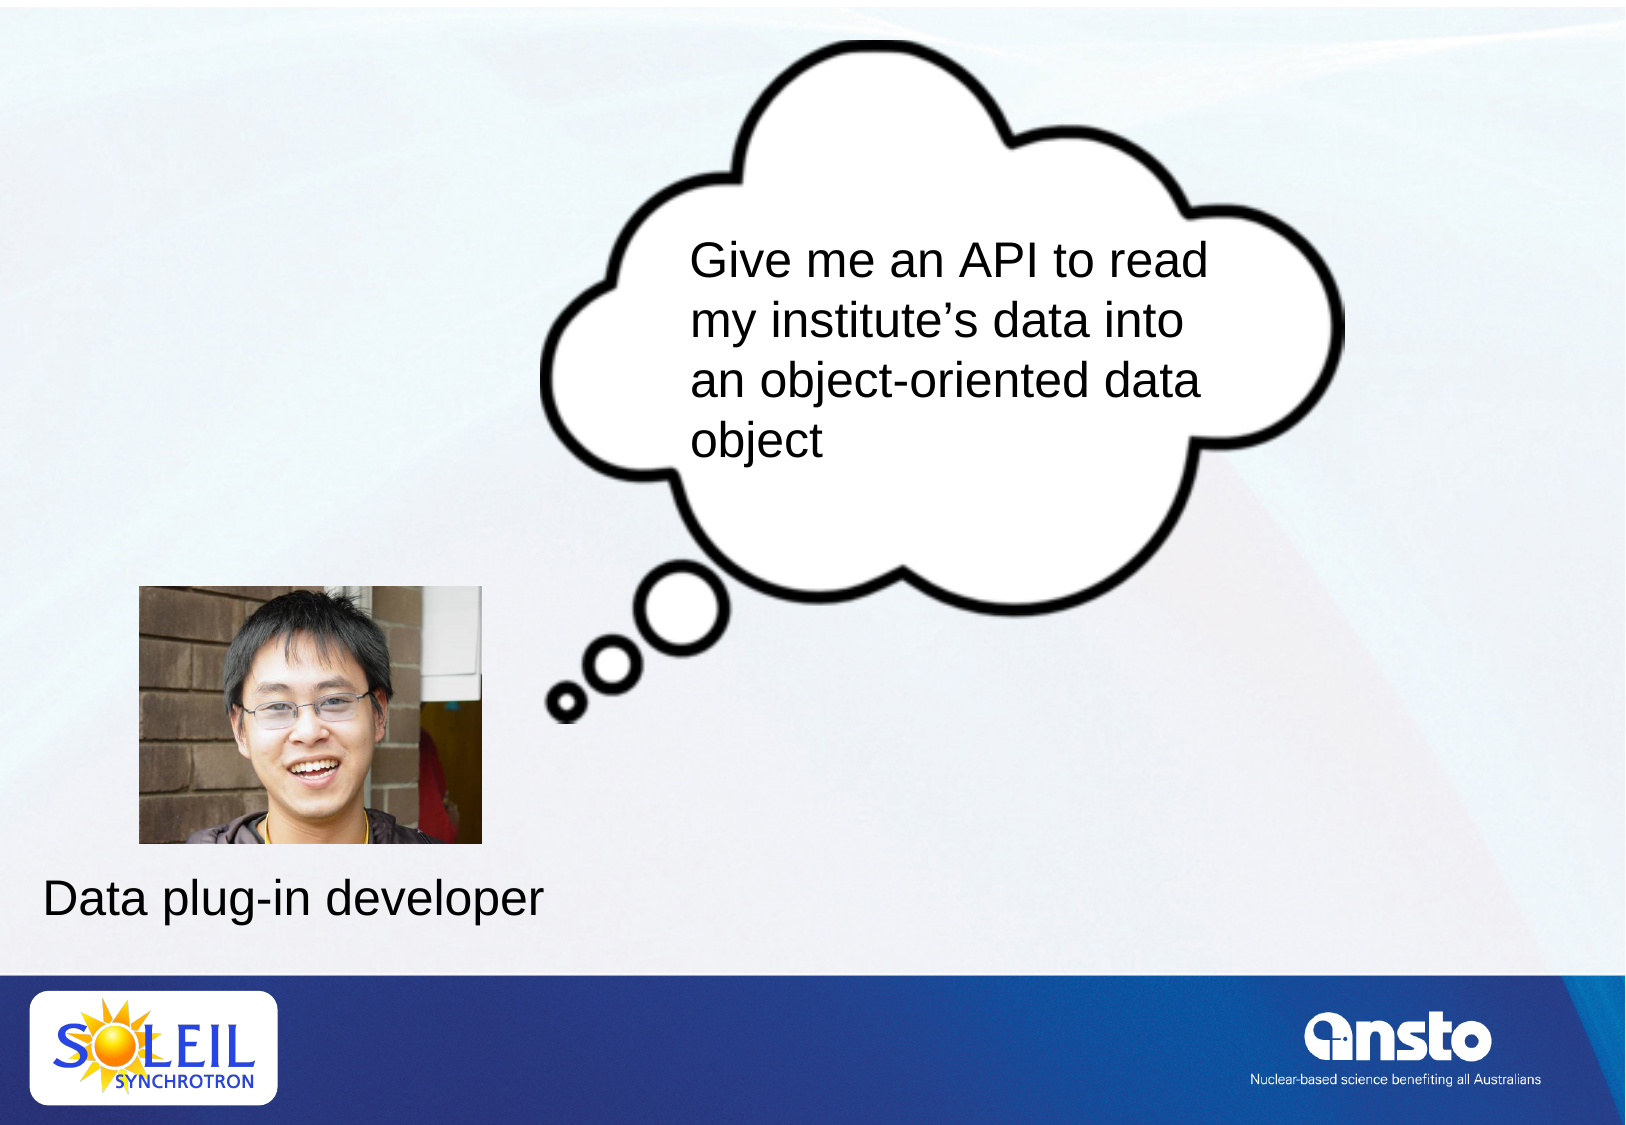

Give me an API to read my institute’s data into an object-oriented data object
Data plug-in developer